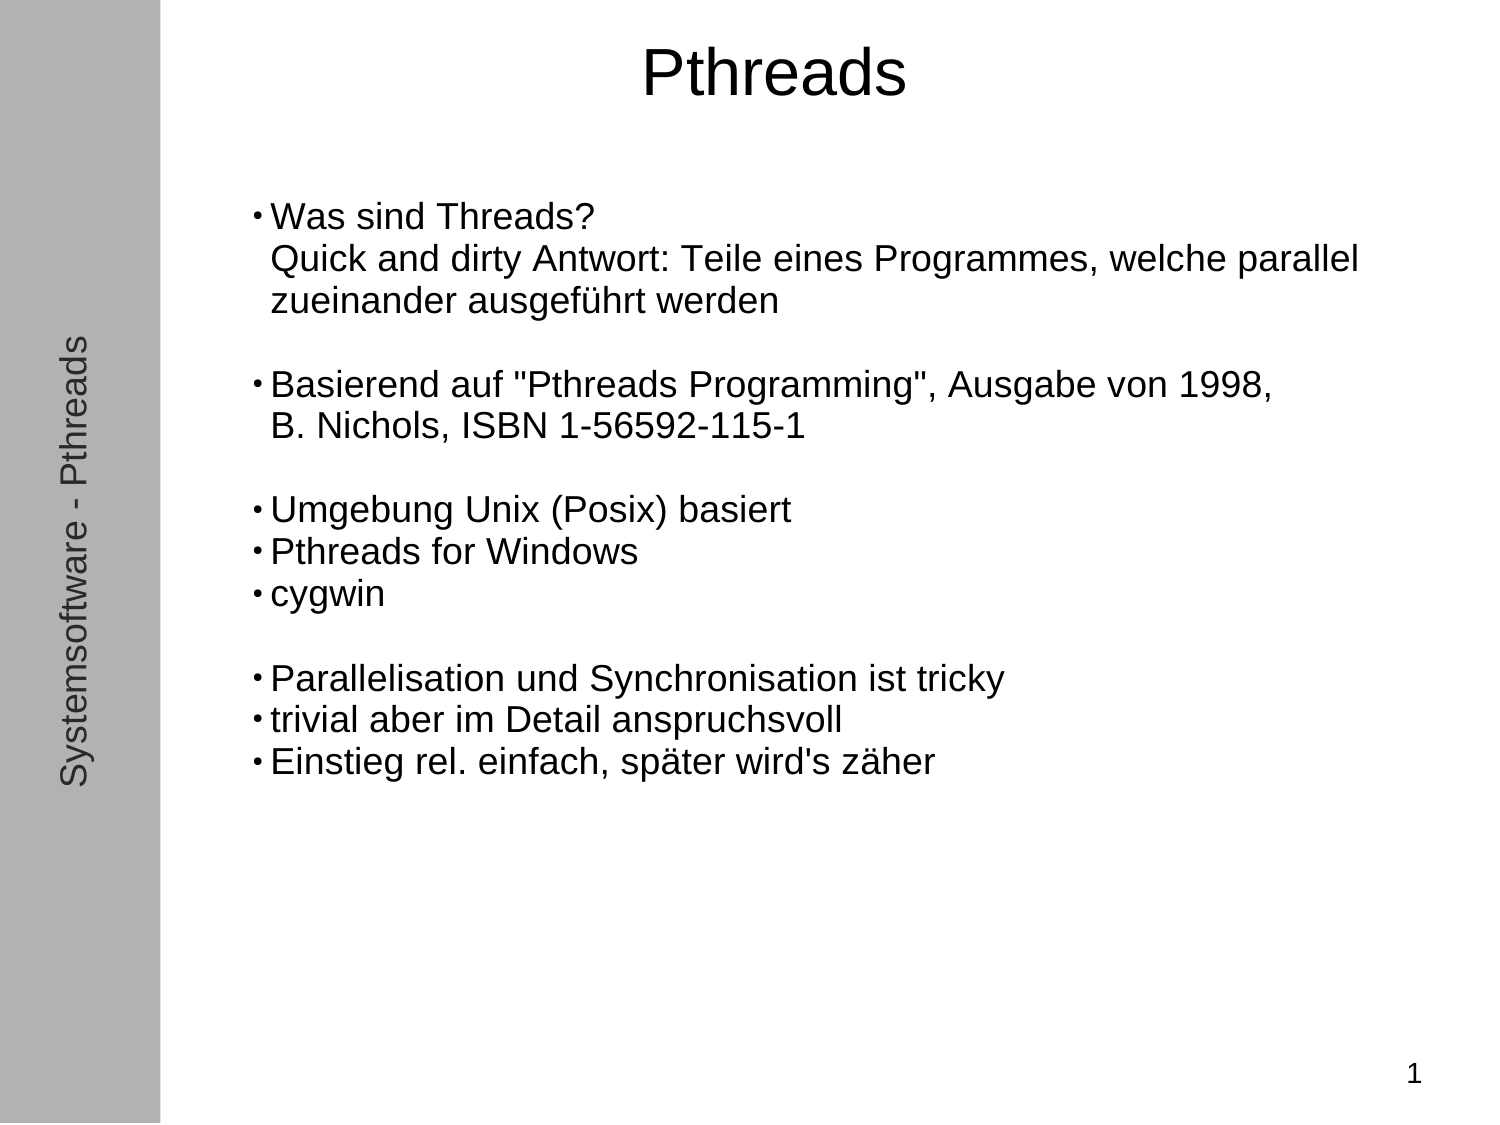

Pthreads
Was sind Threads?
Quick and dirty Antwort: Teile eines Programmes, welche parallel zueinander ausgeführt werden
Basierend auf "Pthreads Programming", Ausgabe von 1998,
B. Nichols, ISBN 1-56592-115-1
Umgebung Unix (Posix) basiert
Pthreads for Windows
cygwin
Parallelisation und Synchronisation ist tricky
trivial aber im Detail anspruchsvoll
Einstieg rel. einfach, später wird's zäher
Systemsoftware - Pthreads